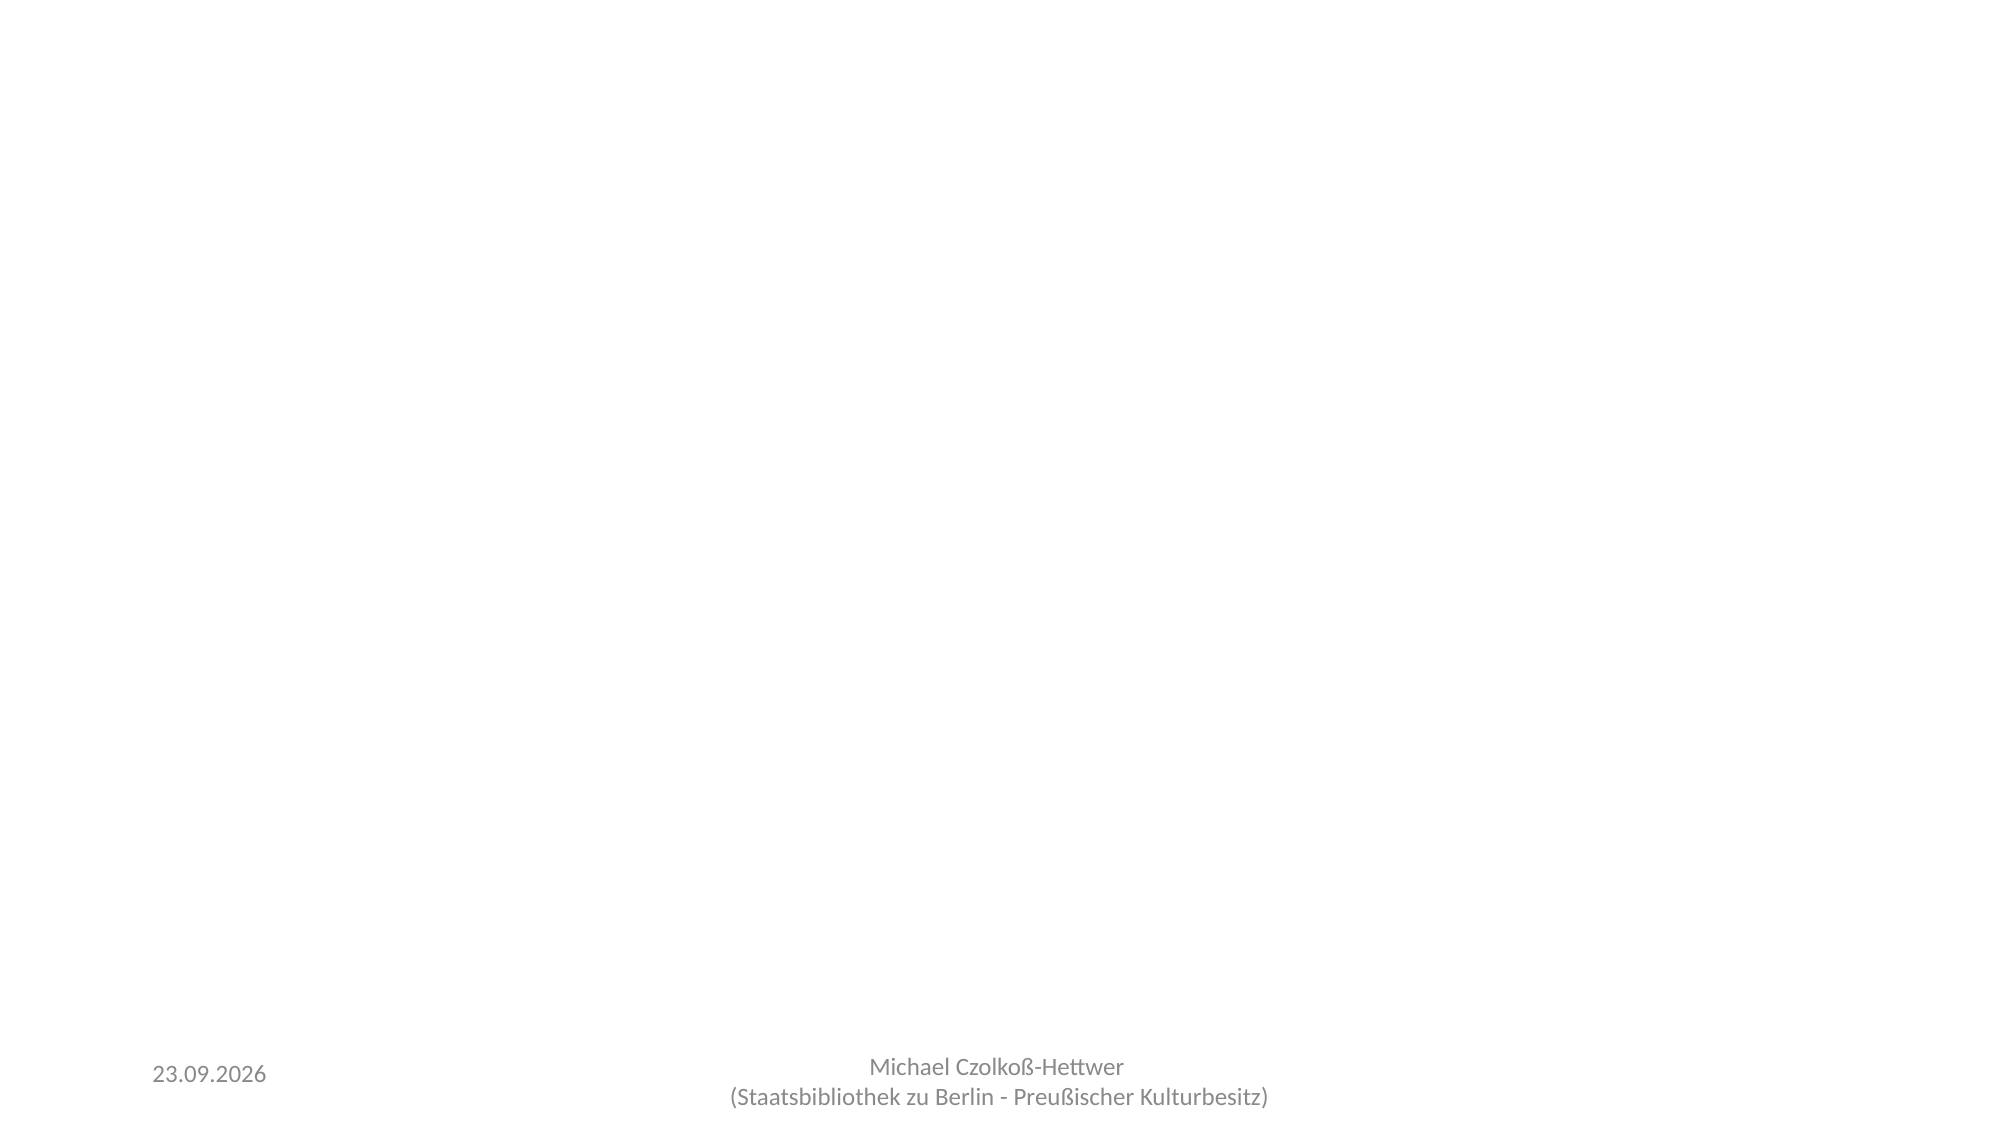

# I. Kontext: Open Science in der Praxis
Für Sonderforschungsbereiche (SFB) fordert die DFG:
„Ein professionelles Management der Daten wird erwartet. Daher ist die systematische Zusammenarbeit des Sonderforschungsbereichs mit Informationseinrichtungen (z.B. Bibliotheken, Rechenzentren) zu sichern. Darüber hinaus soll sichergestellt sein, dass die erschlossenen Daten im Sinne einer Langzeitarchivierung auch über das Ende der Förderung des SFB zugänglich bleiben.“ (Siehe unter folgendem Link)
→ Forschungsdatenmanagement
Definitionsansatz von Digitale Hochschule NRW:
„Unter Forschungsdatenmanagement (FDM) wird die Handhabung dieser Daten über den gesamten Daten-Lebenszyklus hinweg verstanden und schließt die Erhebung, Auswertung, (Weiter-)Verarbeitung, Archivierung und ggf. Veröffentlichung der Daten ein.“ (siehe auch unter: forschungsdaten.org)
Michael Czolkoß-Hettwer
(Staatsbibliothek zu Berlin - Preußischer Kulturbesitz)